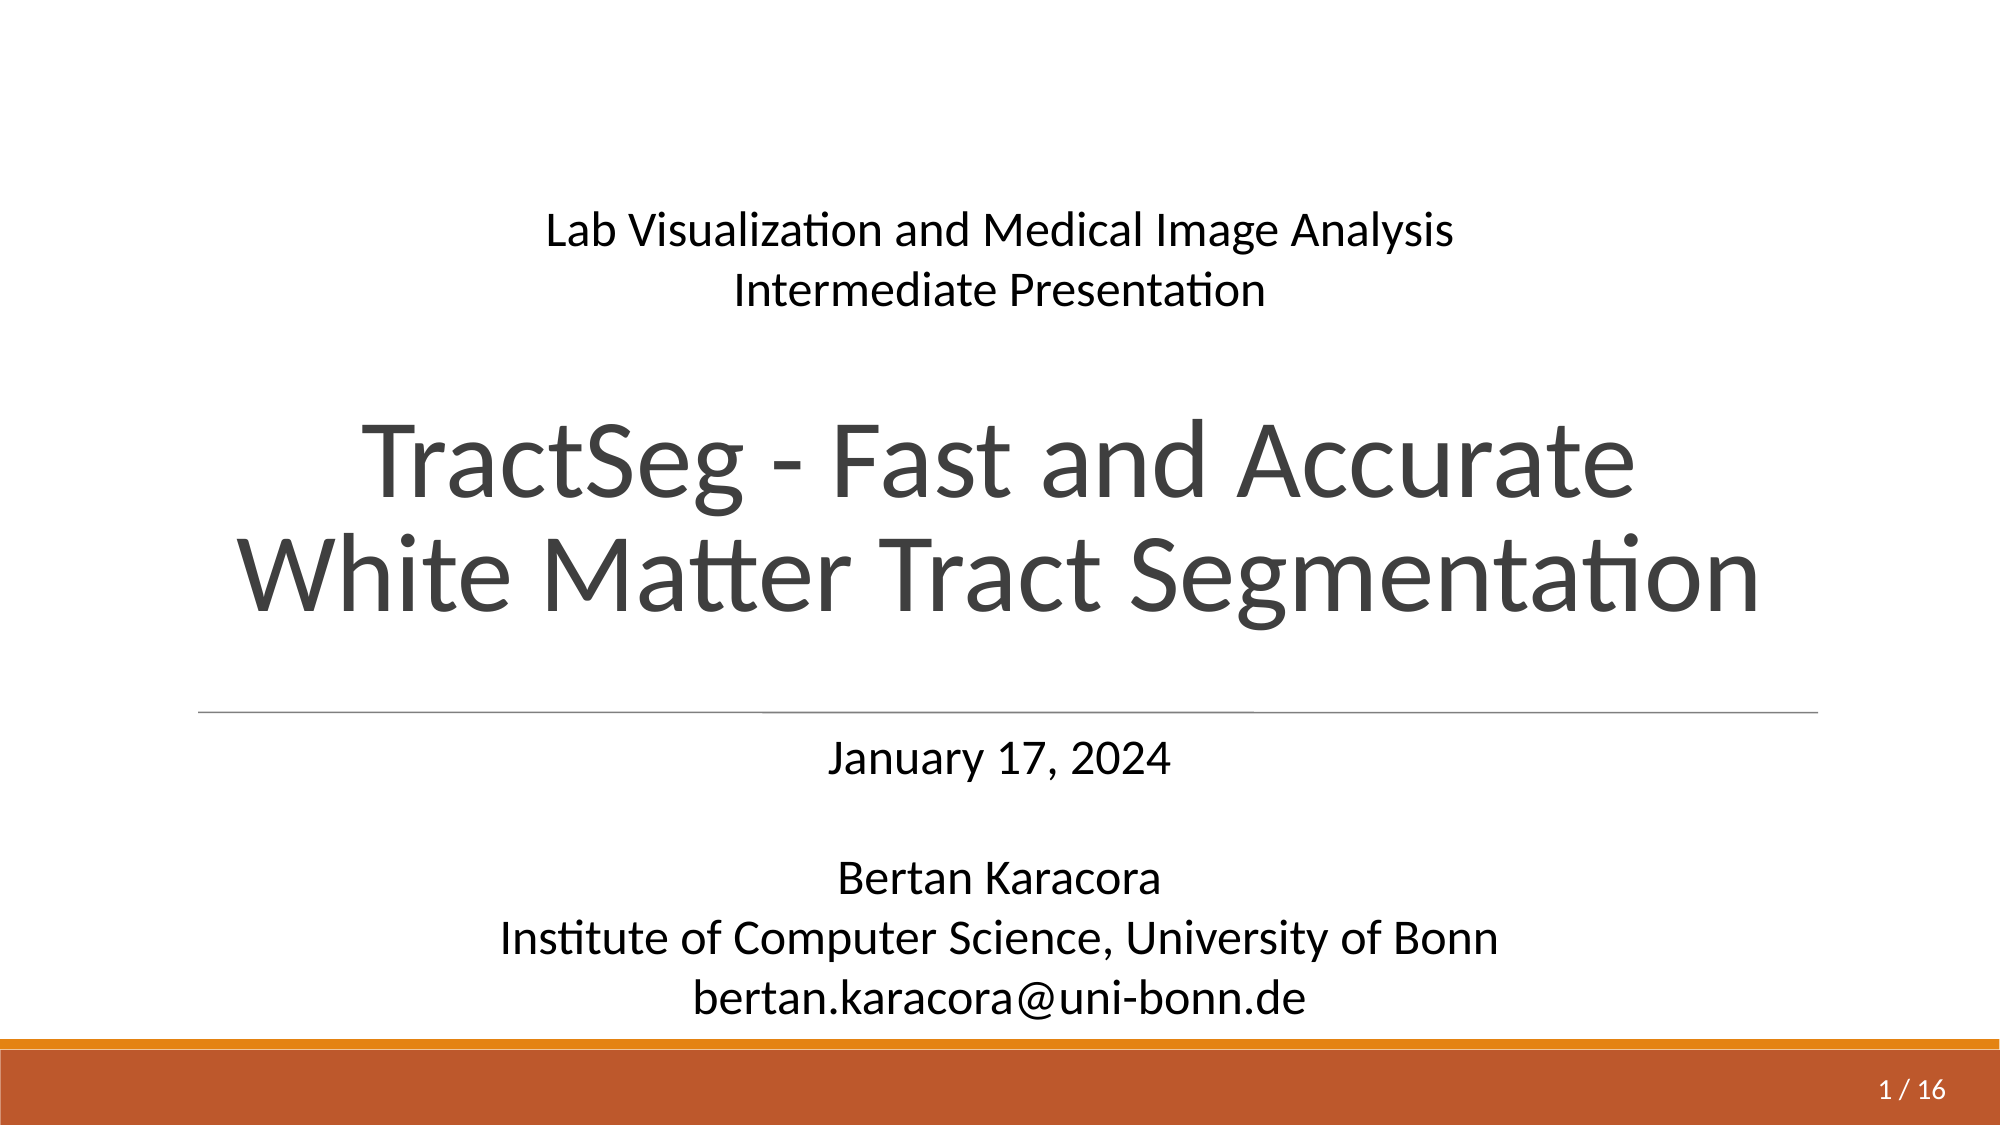

Lab Visualization and Medical Image Analysis
Intermediate Presentation
TractSeg - Fast and Accurate
White Matter Tract Segmentation
January 17, 2024
Bertan Karacora
Institute of Computer Science, University of Bonn
bertan.karacora@uni-bonn.de